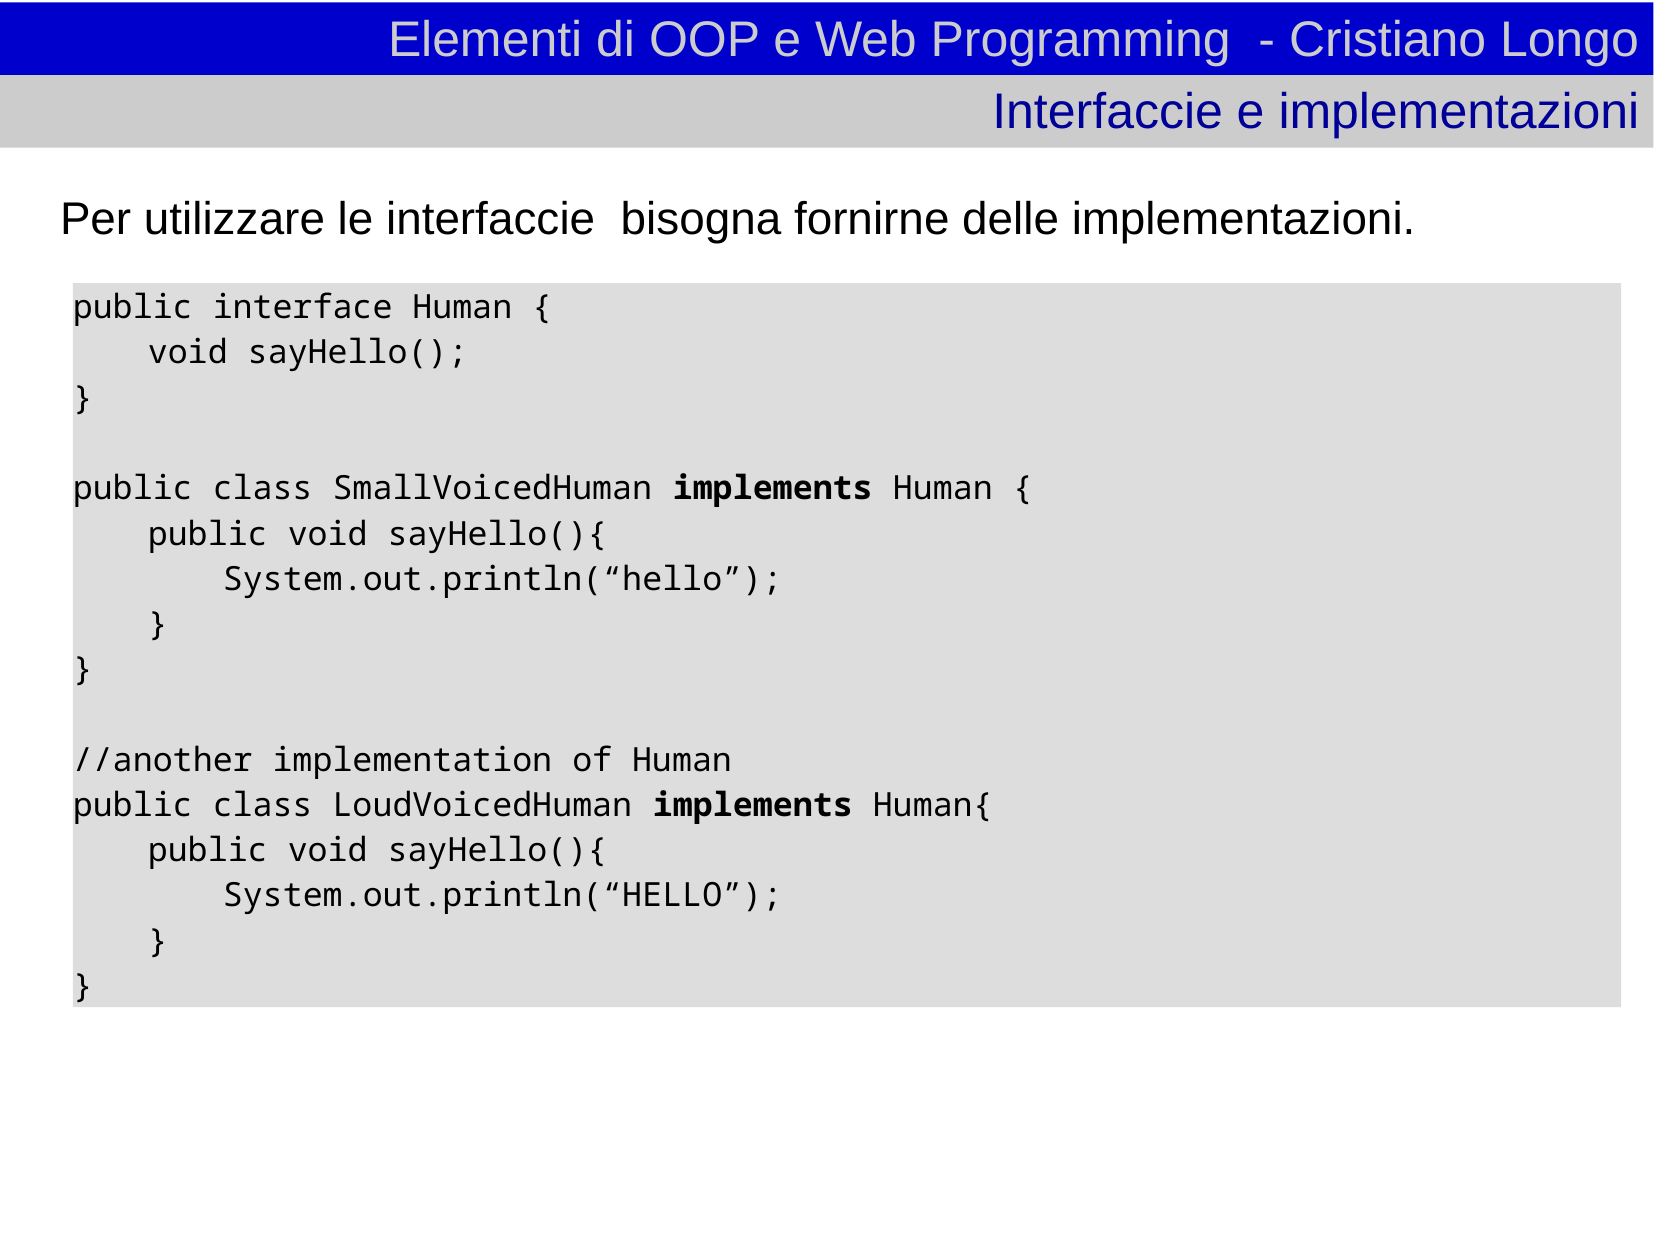

# Elementi di OOP e Web Programming - Cristiano Longo
Interfaccie e implementazioni
Per utilizzare le interfaccie bisogna fornirne delle implementazioni.
public interface Human {
	void sayHello();
}
public class SmallVoicedHuman implements Human {
	public void sayHello(){
		System.out.println(“hello”);
	}
}
//another implementation of Human
public class LoudVoicedHuman implements Human{
	public void sayHello(){
		System.out.println(“HELLO”);
	}
}